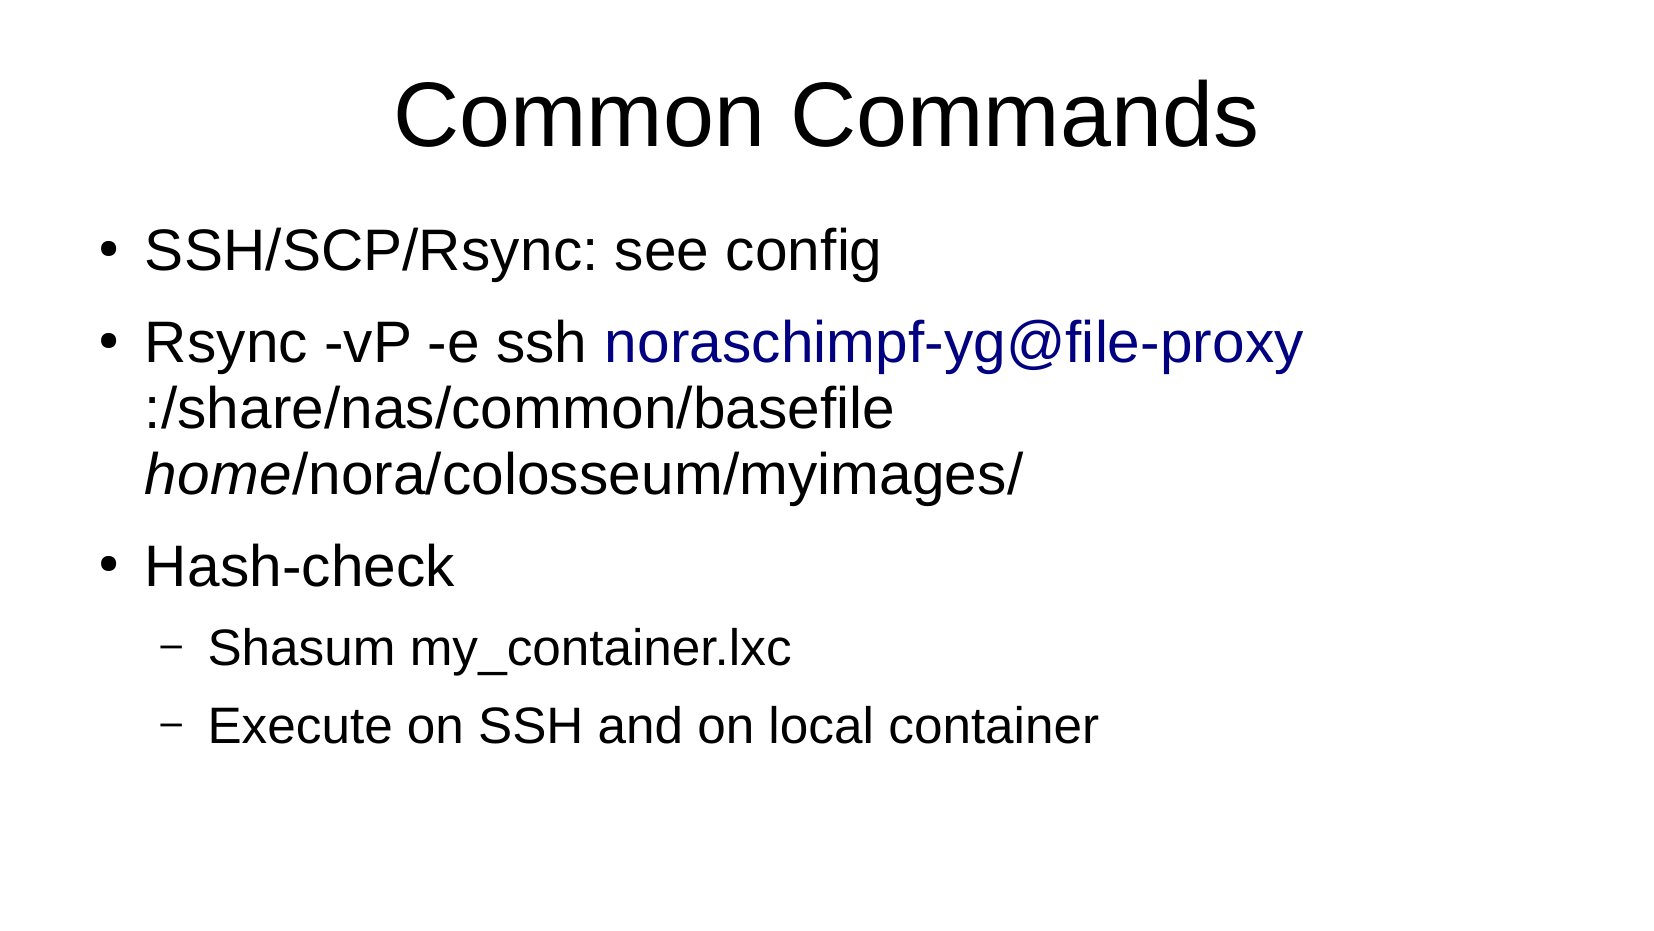

# Common Commands
SSH/SCP/Rsync: see config
Rsync -vP -e ssh noraschimpf-yg@file-proxy:/share/nas/common/basefile home/nora/colosseum/myimages/
Hash-check
Shasum my_container.lxc
Execute on SSH and on local container